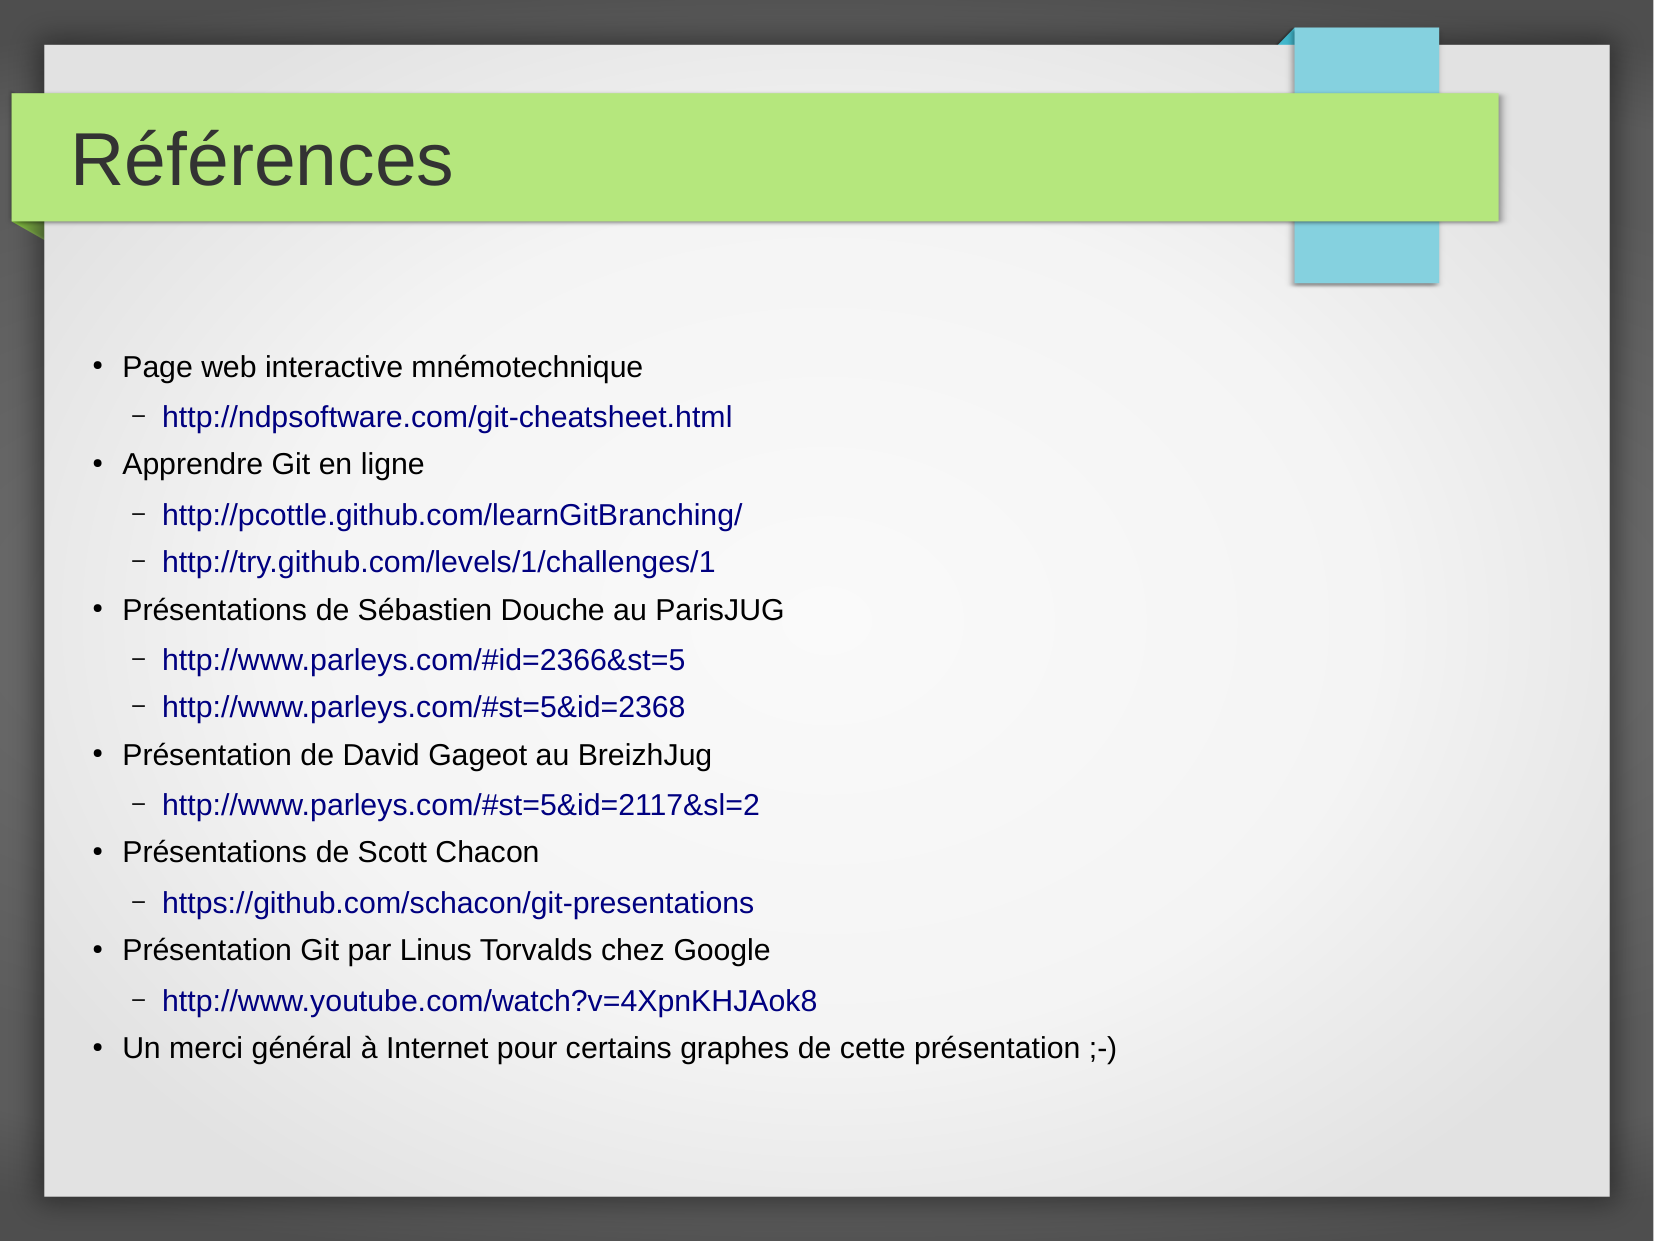

# Références
Page web interactive mnémotechnique
http://ndpsoftware.com/git-cheatsheet.html
Apprendre Git en ligne
http://pcottle.github.com/learnGitBranching/
http://try.github.com/levels/1/challenges/1
Présentations de Sébastien Douche au ParisJUG
http://www.parleys.com/#id=2366&st=5
http://www.parleys.com/#st=5&id=2368
Présentation de David Gageot au BreizhJug
http://www.parleys.com/#st=5&id=2117&sl=2
Présentations de Scott Chacon
https://github.com/schacon/git-presentations
Présentation Git par Linus Torvalds chez Google
http://www.youtube.com/watch?v=4XpnKHJAok8
Un merci général à Internet pour certains graphes de cette présentation ;-)